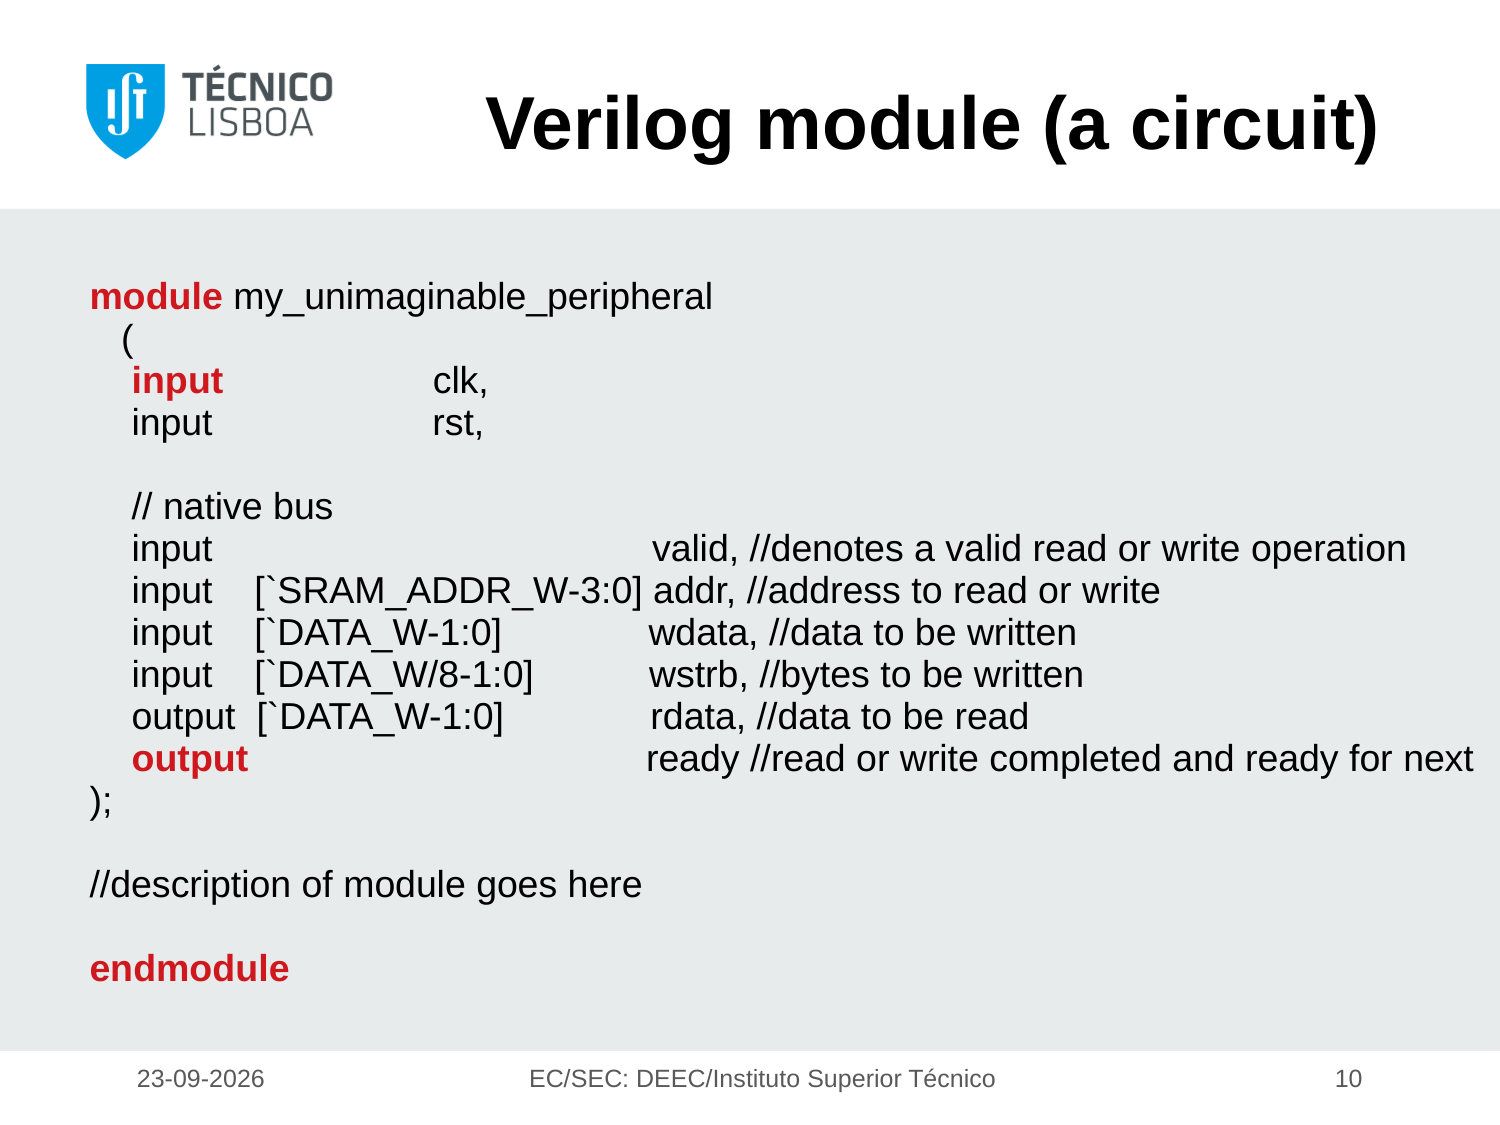

# Verilog module (a circuit)
module my_unimaginable_peripheral
 (
 input clk,
 input rst,
 // native bus
 input valid, //denotes a valid read or write operation
 input [`SRAM_ADDR_W-3:0] addr, //address to read or write
 input [`DATA_W-1:0] wdata, //data to be written
 input [`DATA_W/8-1:0] wstrb, //bytes to be written
 output [`DATA_W-1:0] rdata, //data to be read
 output ready //read or write completed and ready for next
);
//description of module goes here
endmodule
EC/SEC: DEEC/Instituto Superior Técnico